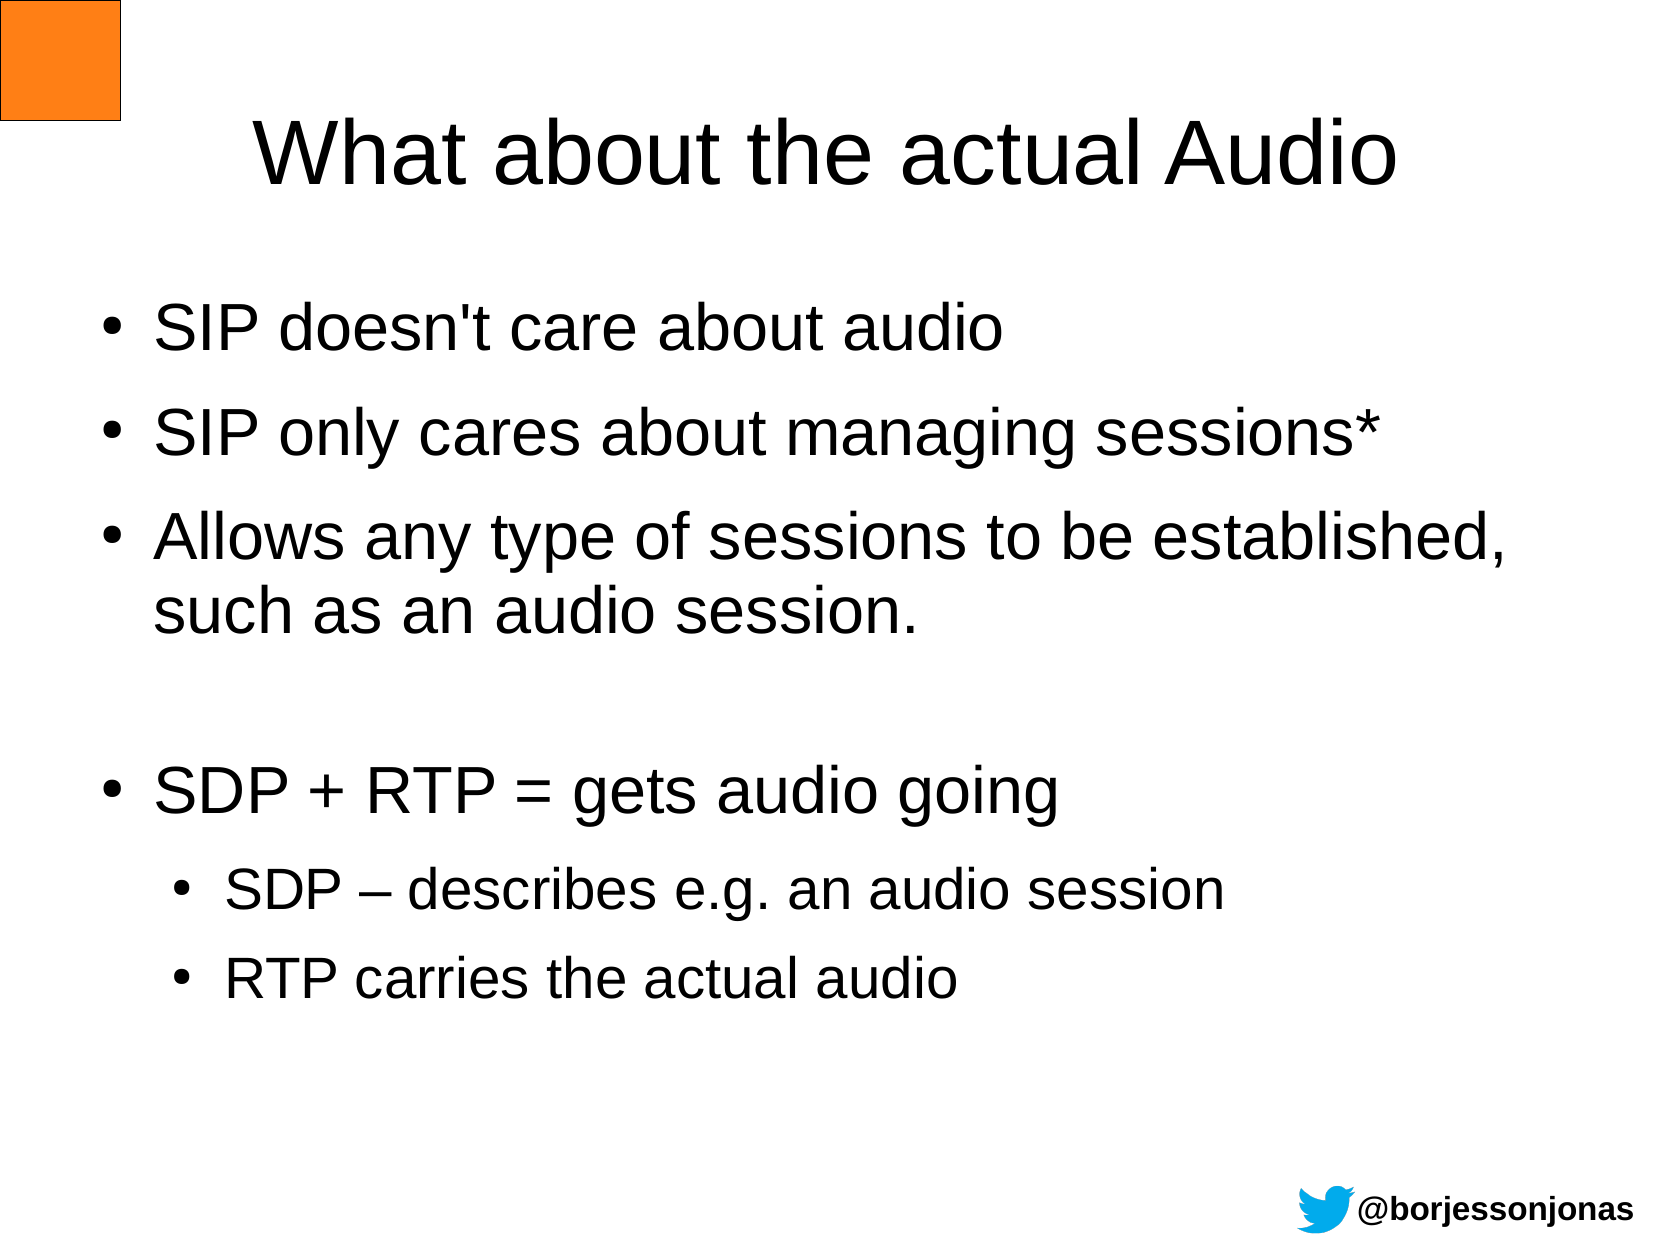

# What about the actual Audio
SIP doesn't care about audio
SIP only cares about managing sessions*
Allows any type of sessions to be established, such as an audio session.
SDP + RTP = gets audio going
SDP – describes e.g. an audio session
RTP carries the actual audio